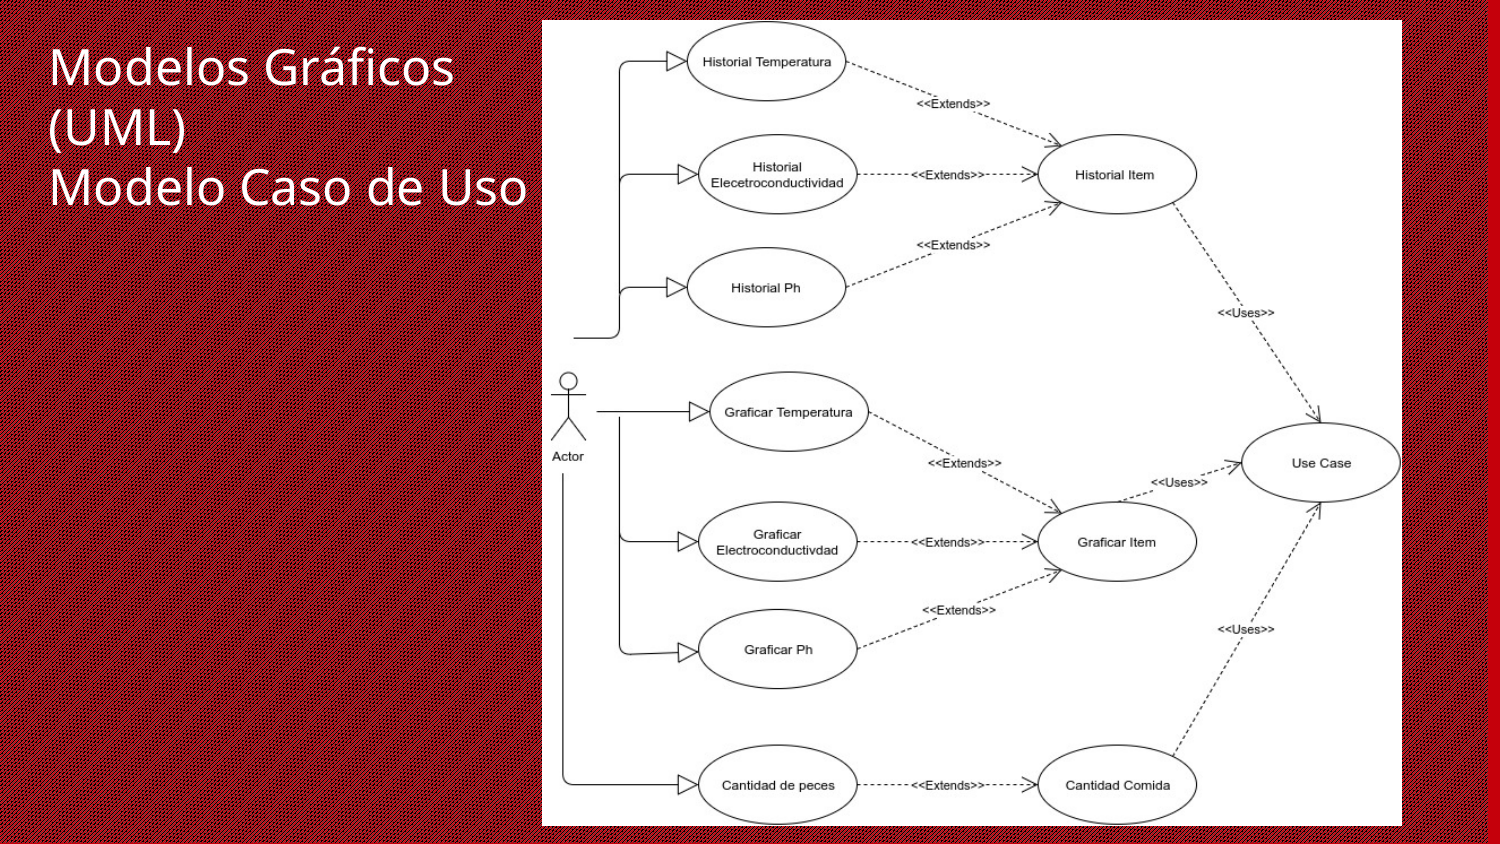

Modelos Gráficos (UML)
Modelo Caso de Uso